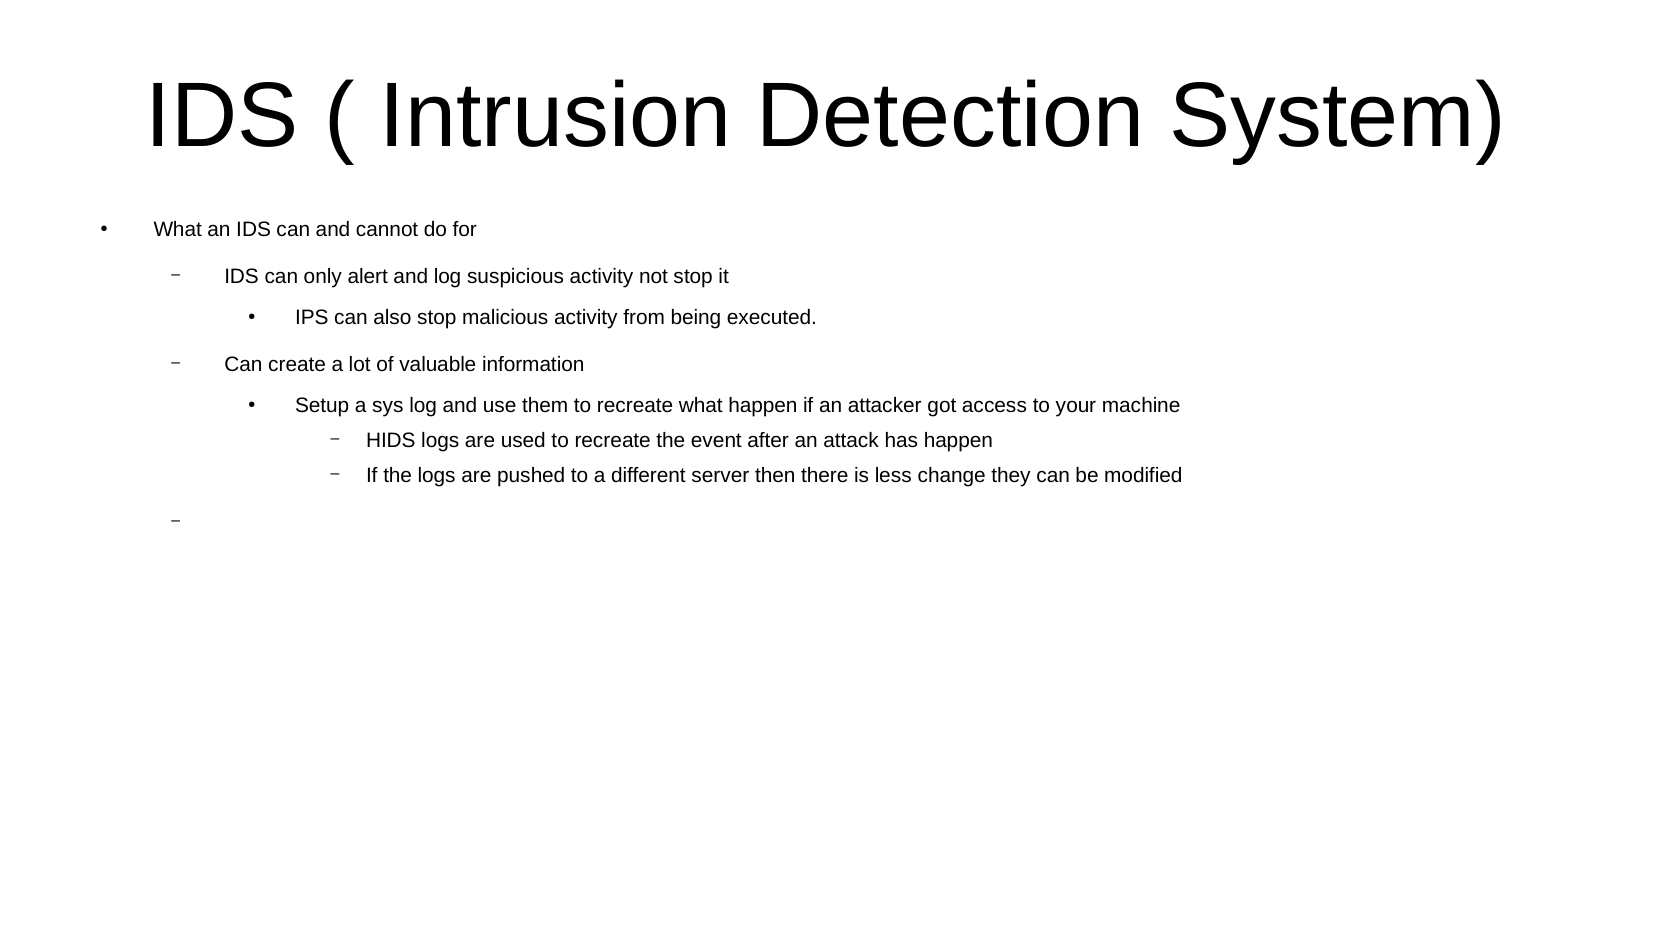

# IDS ( Intrusion Detection System)
What an IDS can and cannot do for
IDS can only alert and log suspicious activity not stop it
IPS can also stop malicious activity from being executed.
Can create a lot of valuable information
Setup a sys log and use them to recreate what happen if an attacker got access to your machine
HIDS logs are used to recreate the event after an attack has happen
If the logs are pushed to a different server then there is less change they can be modified